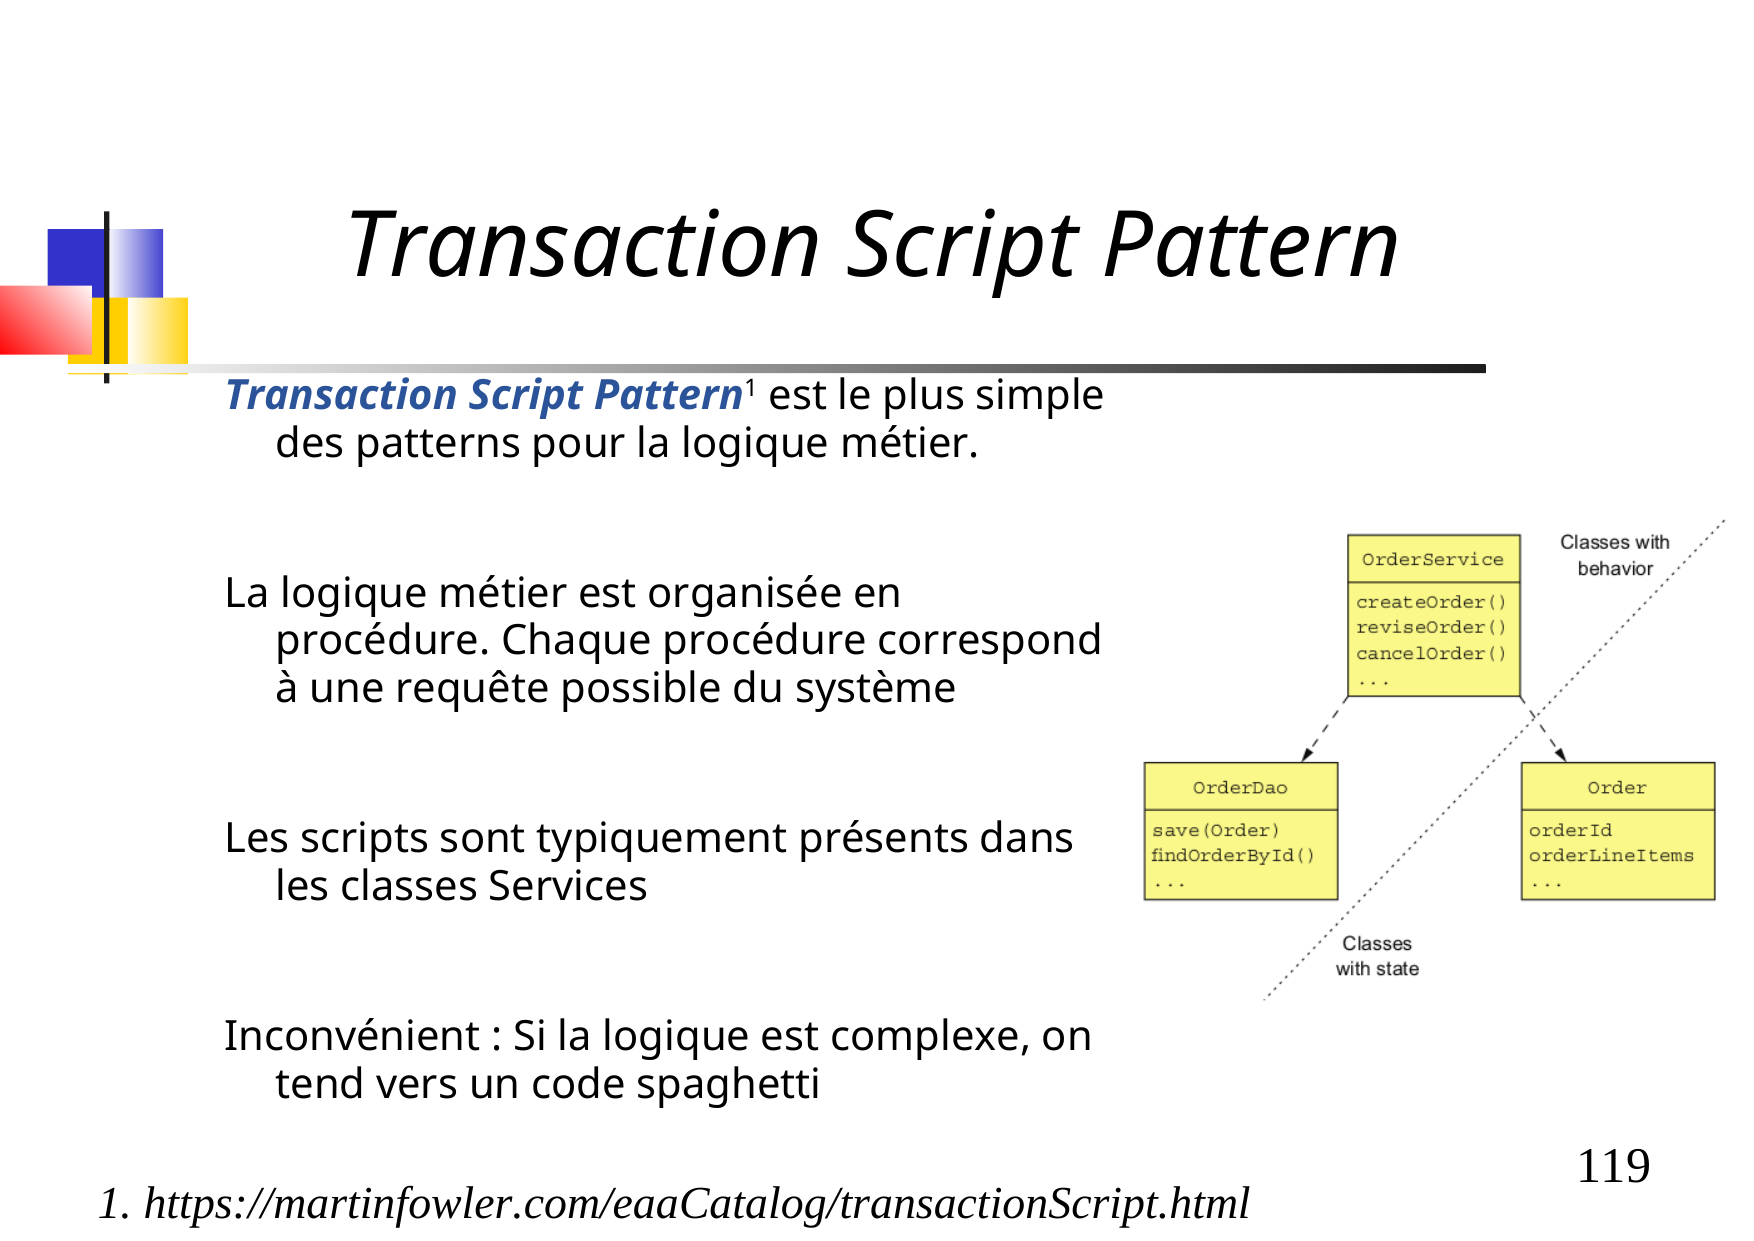

# Transaction Script Pattern
Transaction Script Pattern1 est le plus simple des patterns pour la logique métier.
La logique métier est organisée en procédure. Chaque procédure correspond à une requête possible du système
Les scripts sont typiquement présents dans les classes Services
Inconvénient : Si la logique est complexe, on tend vers un code spaghetti
1. https://martinfowler.com/eaaCatalog/transactionScript.html